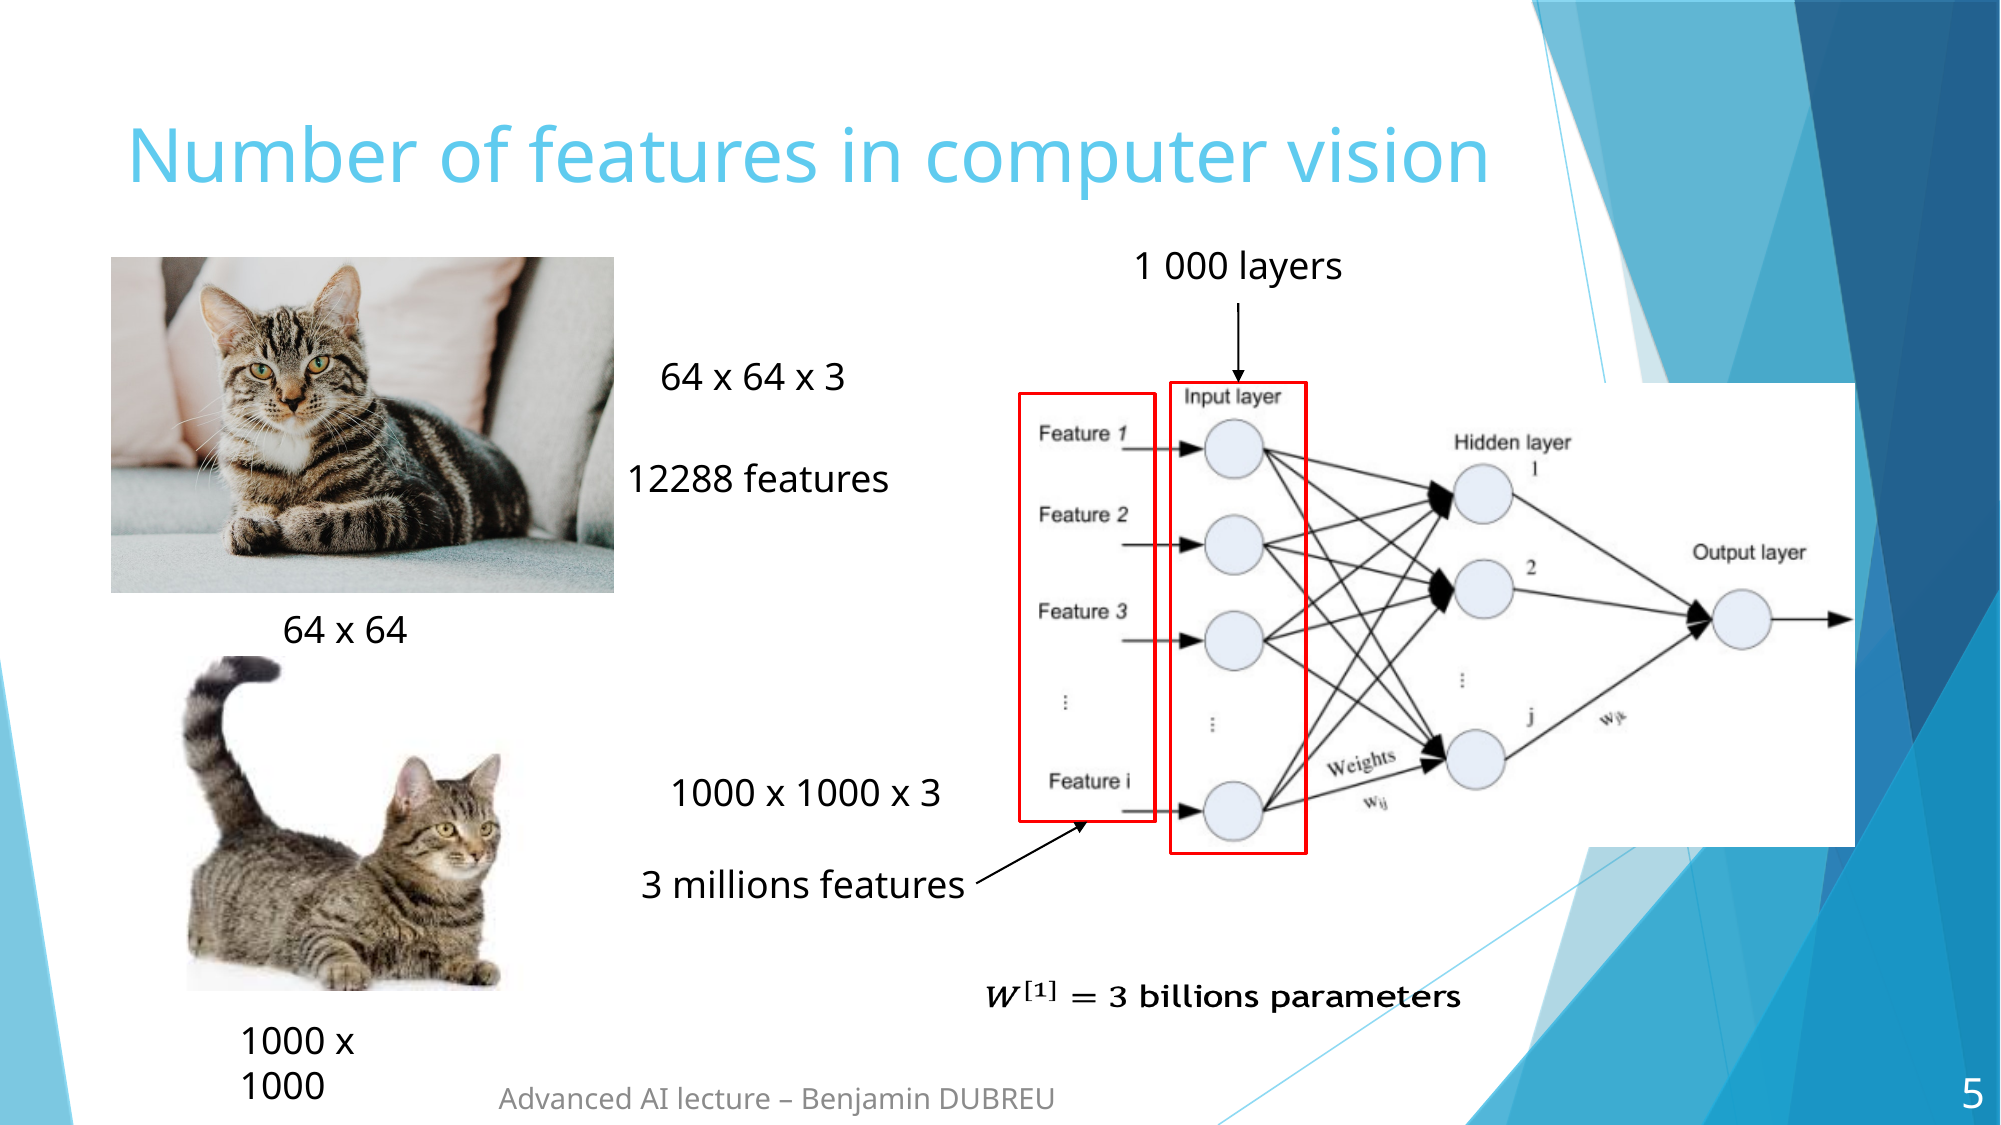

# Number of features in computer vision
1 000 layers
64 x 64 x 3
12288 features
64 x 64
1000 x 1000 x 3
3 millions features
1000 x 1000
3
Advanced AI lecture – Benjamin DUBREU